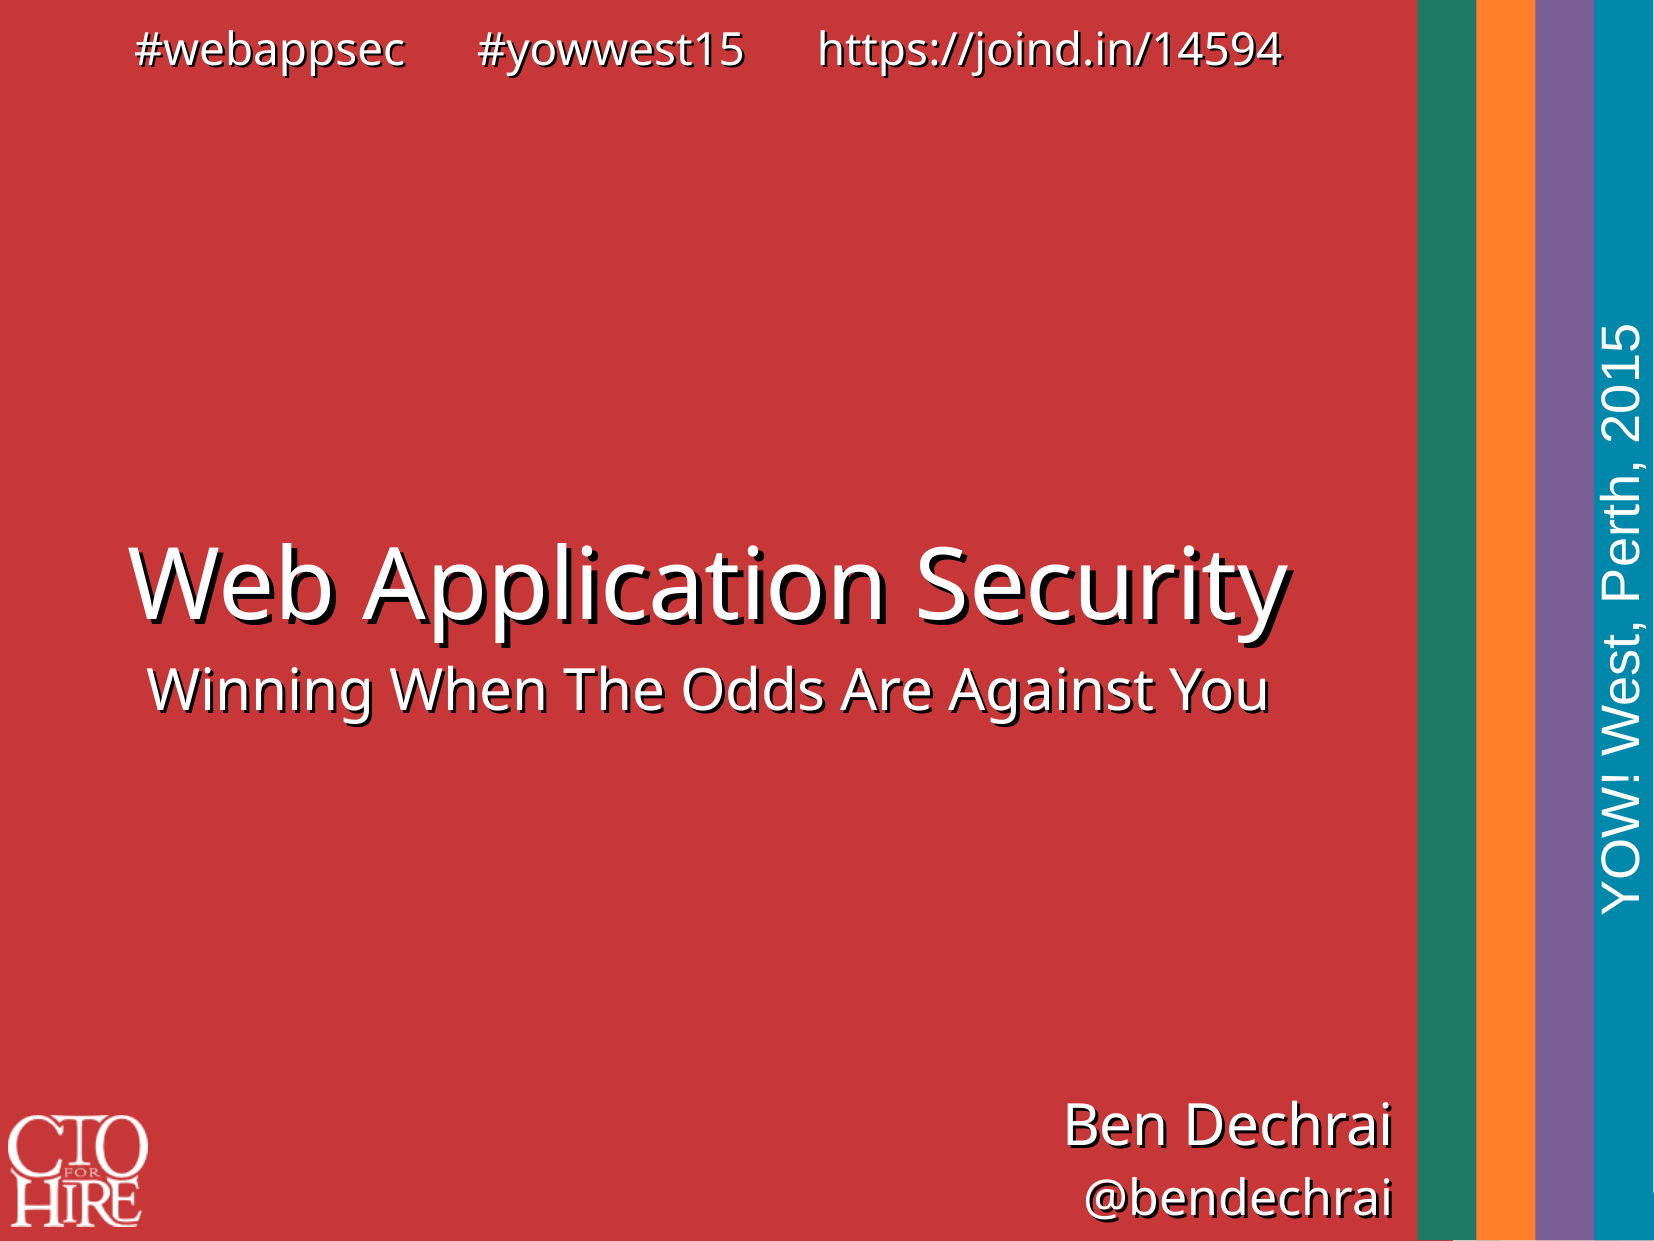

# Web Application Security
Winning When The Odds Are Against You
#webappsec #yowwest15 https://joind.in/14594
YOW! West, Perth, 2015
Ben Dechrai
@bendechrai